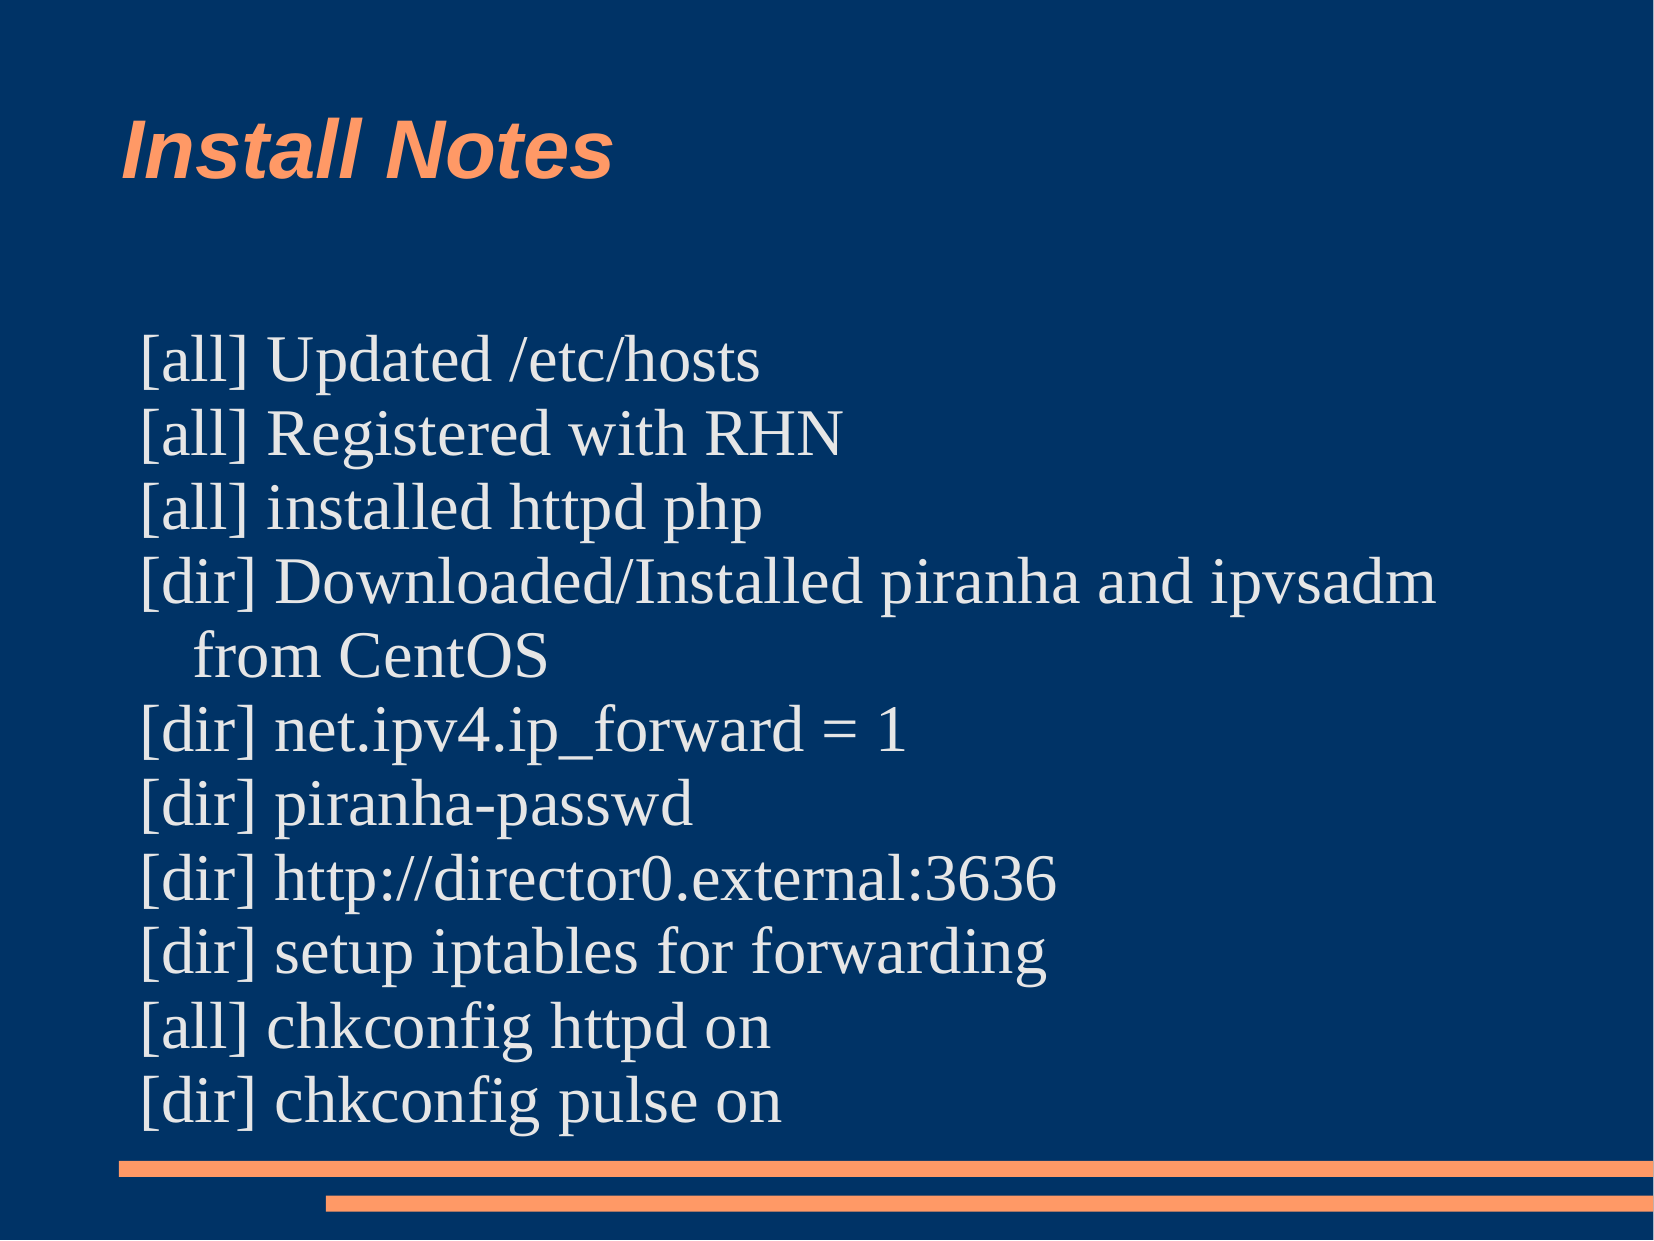

# Install Notes
[all] Updated /etc/hosts
[all] Registered with RHN
[all] installed httpd php
[dir] Downloaded/Installed piranha and ipvsadm from CentOS
[dir] net.ipv4.ip_forward = 1
[dir] piranha-passwd
[dir] http://director0.external:3636
[dir] setup iptables for forwarding
[all] chkconfig httpd on
[dir] chkconfig pulse on